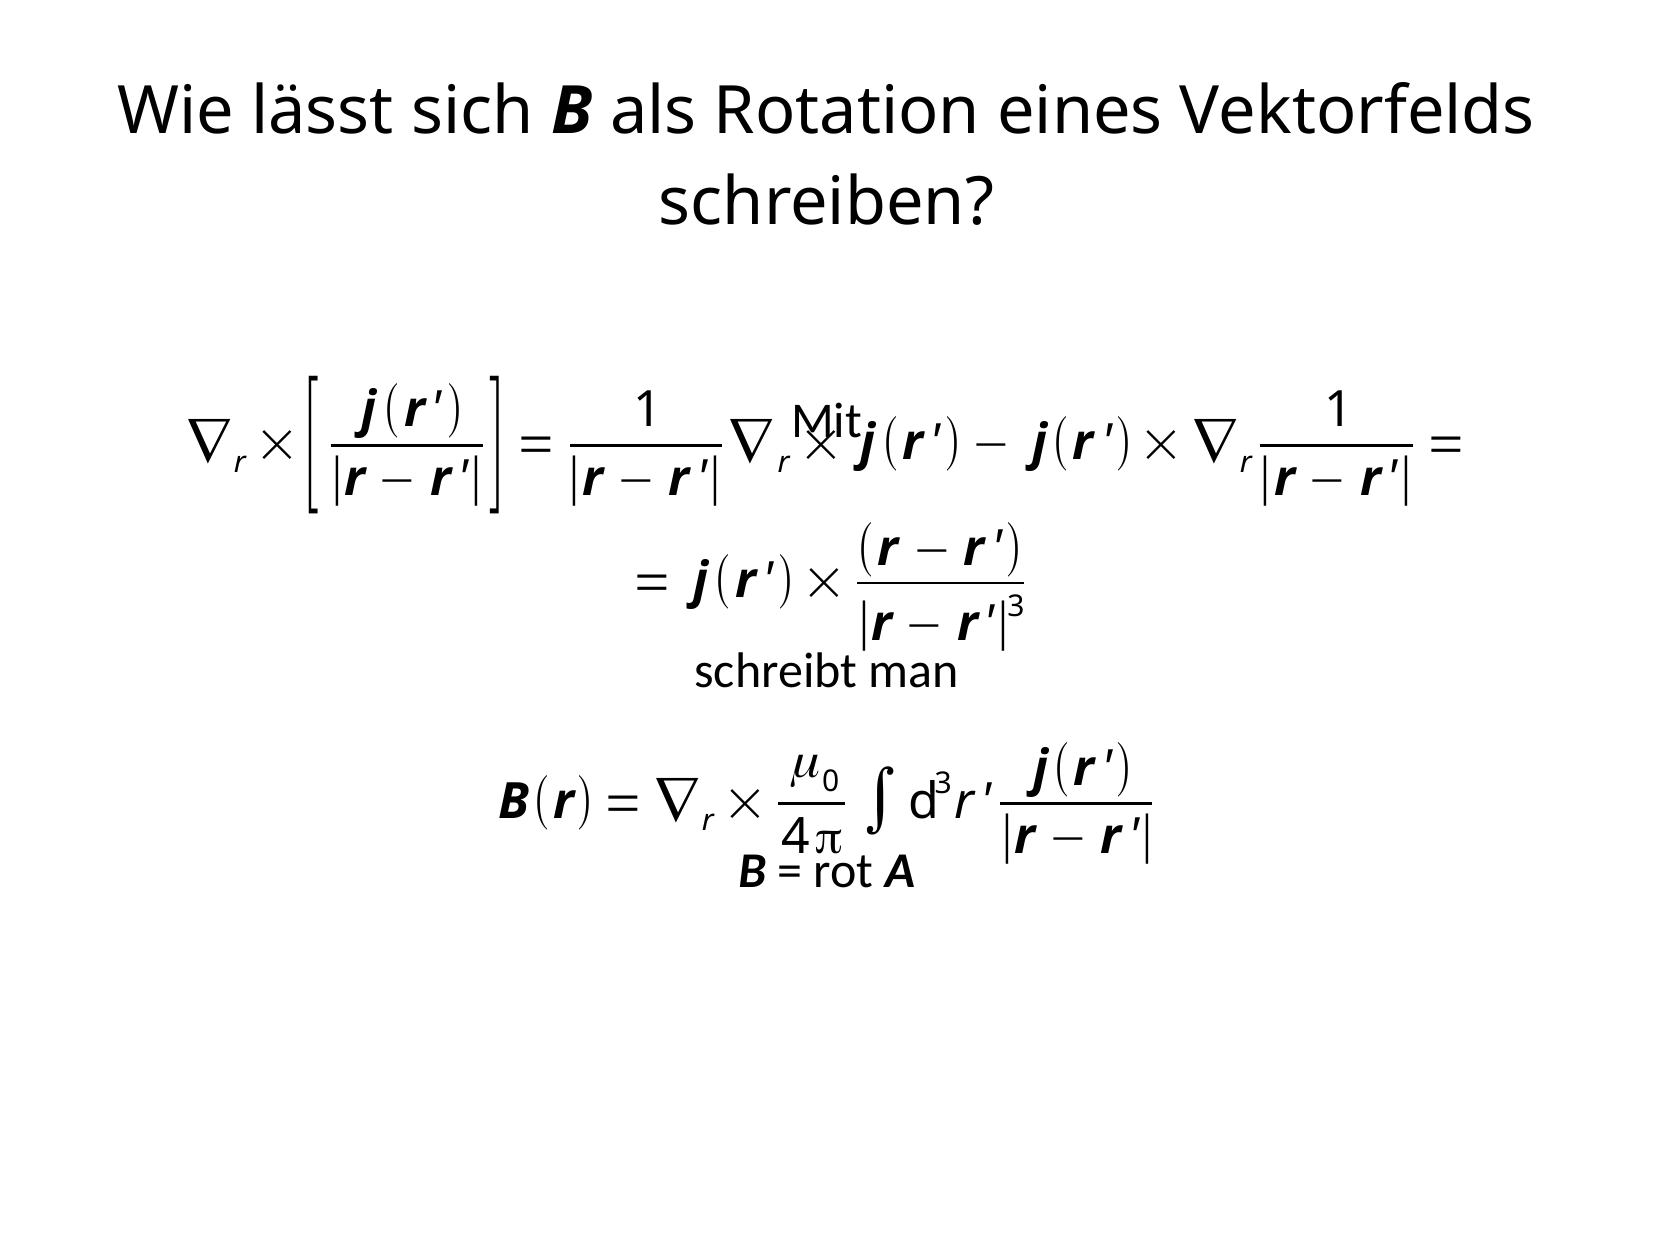

# Wie lässt sich B als Rotation eines Vektorfelds schreiben?
Mit
schreibt man
B = rot A